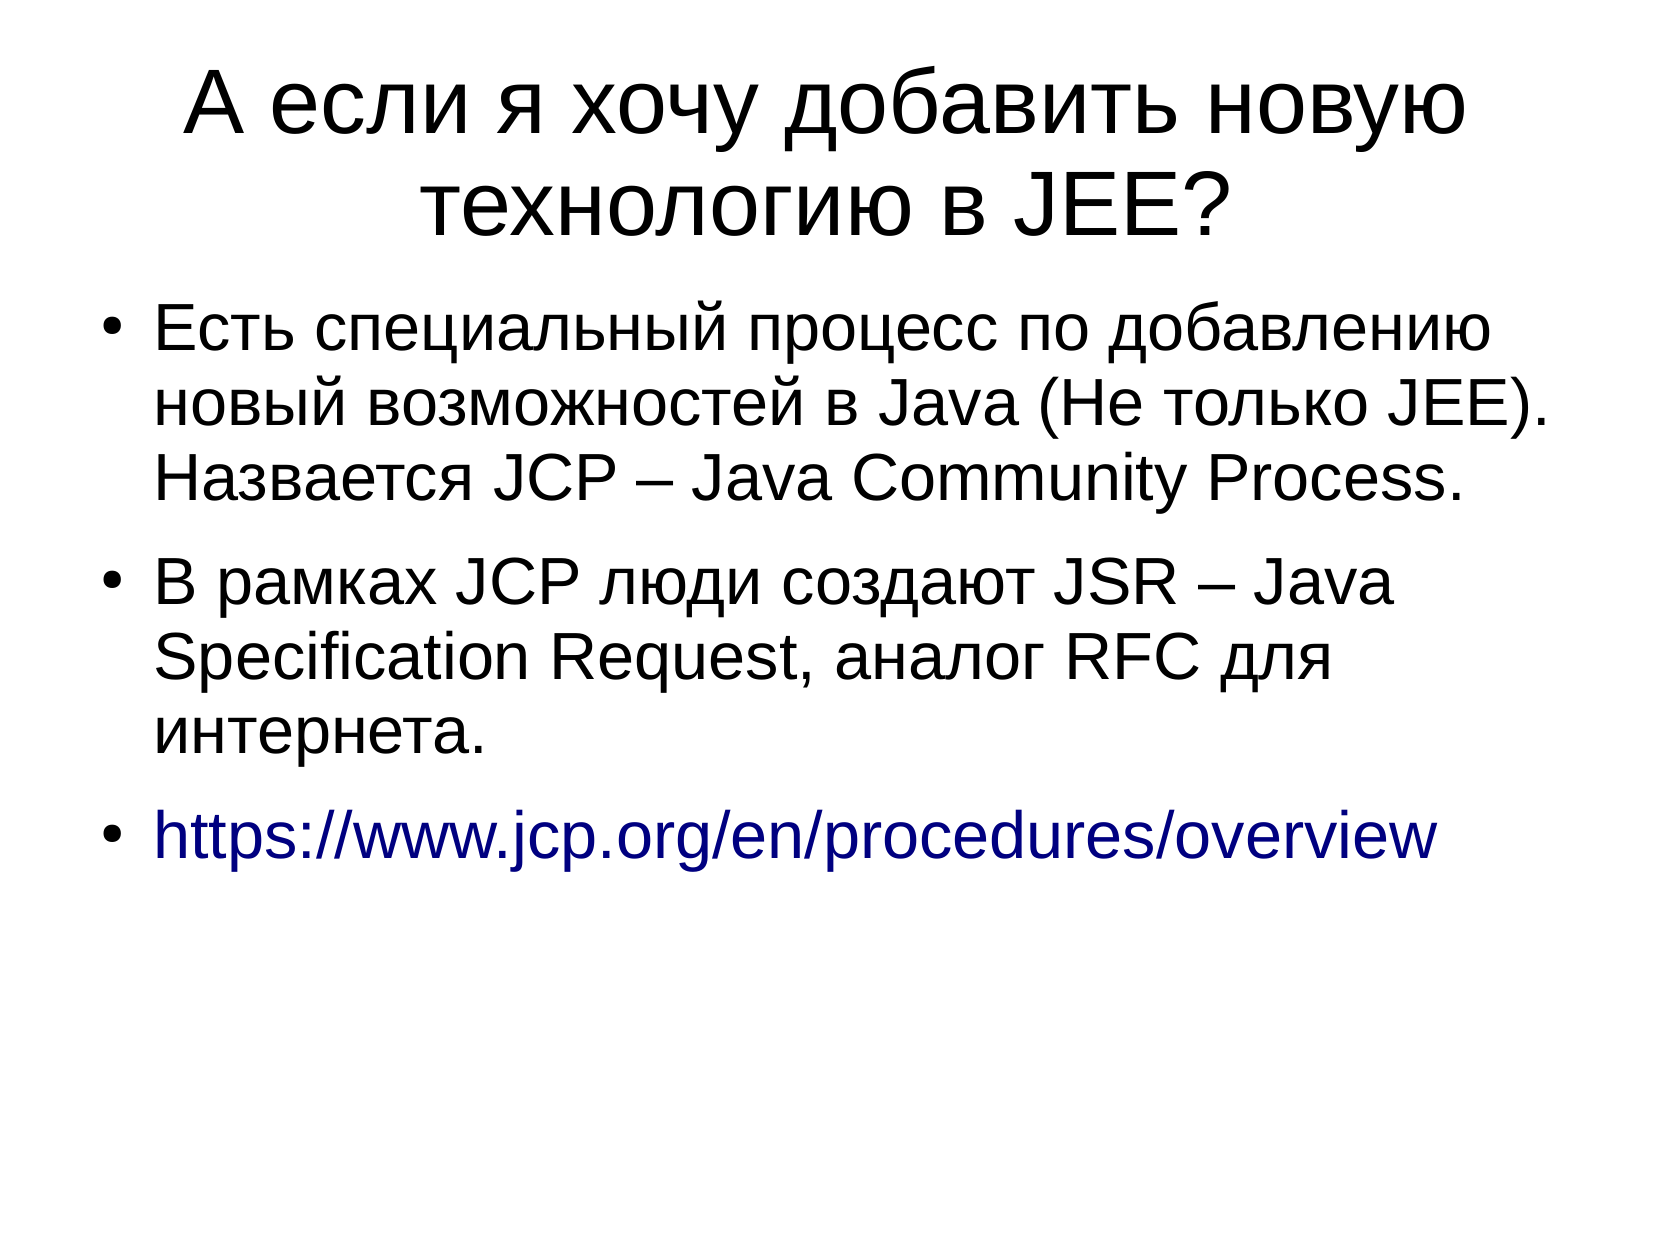

# А если я хочу добавить новую технологию в JEE?
Есть специальный процесс по добавлению новый возможностей в Java (Не только JEE). Назвается JCP – Java Community Process.
В рамках JCP люди создают JSR – Java Specification Request, аналог RFC для интернета.
https://www.jcp.org/en/procedures/overview